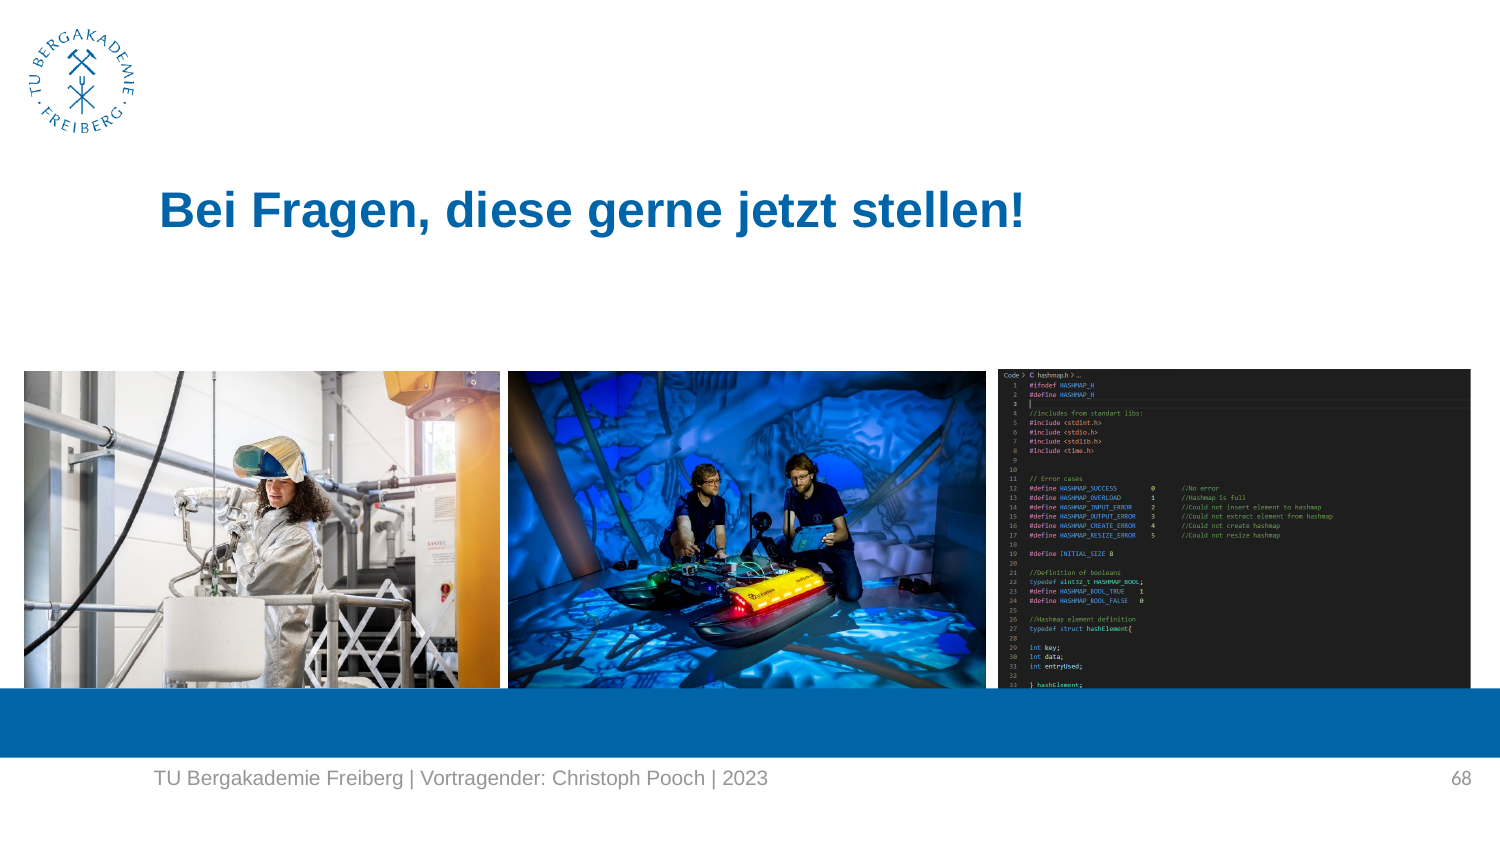

# Bei Fragen, diese gerne jetzt stellen!
TU Bergakademie Freiberg | Vortragender: Christoph Pooch | 2023